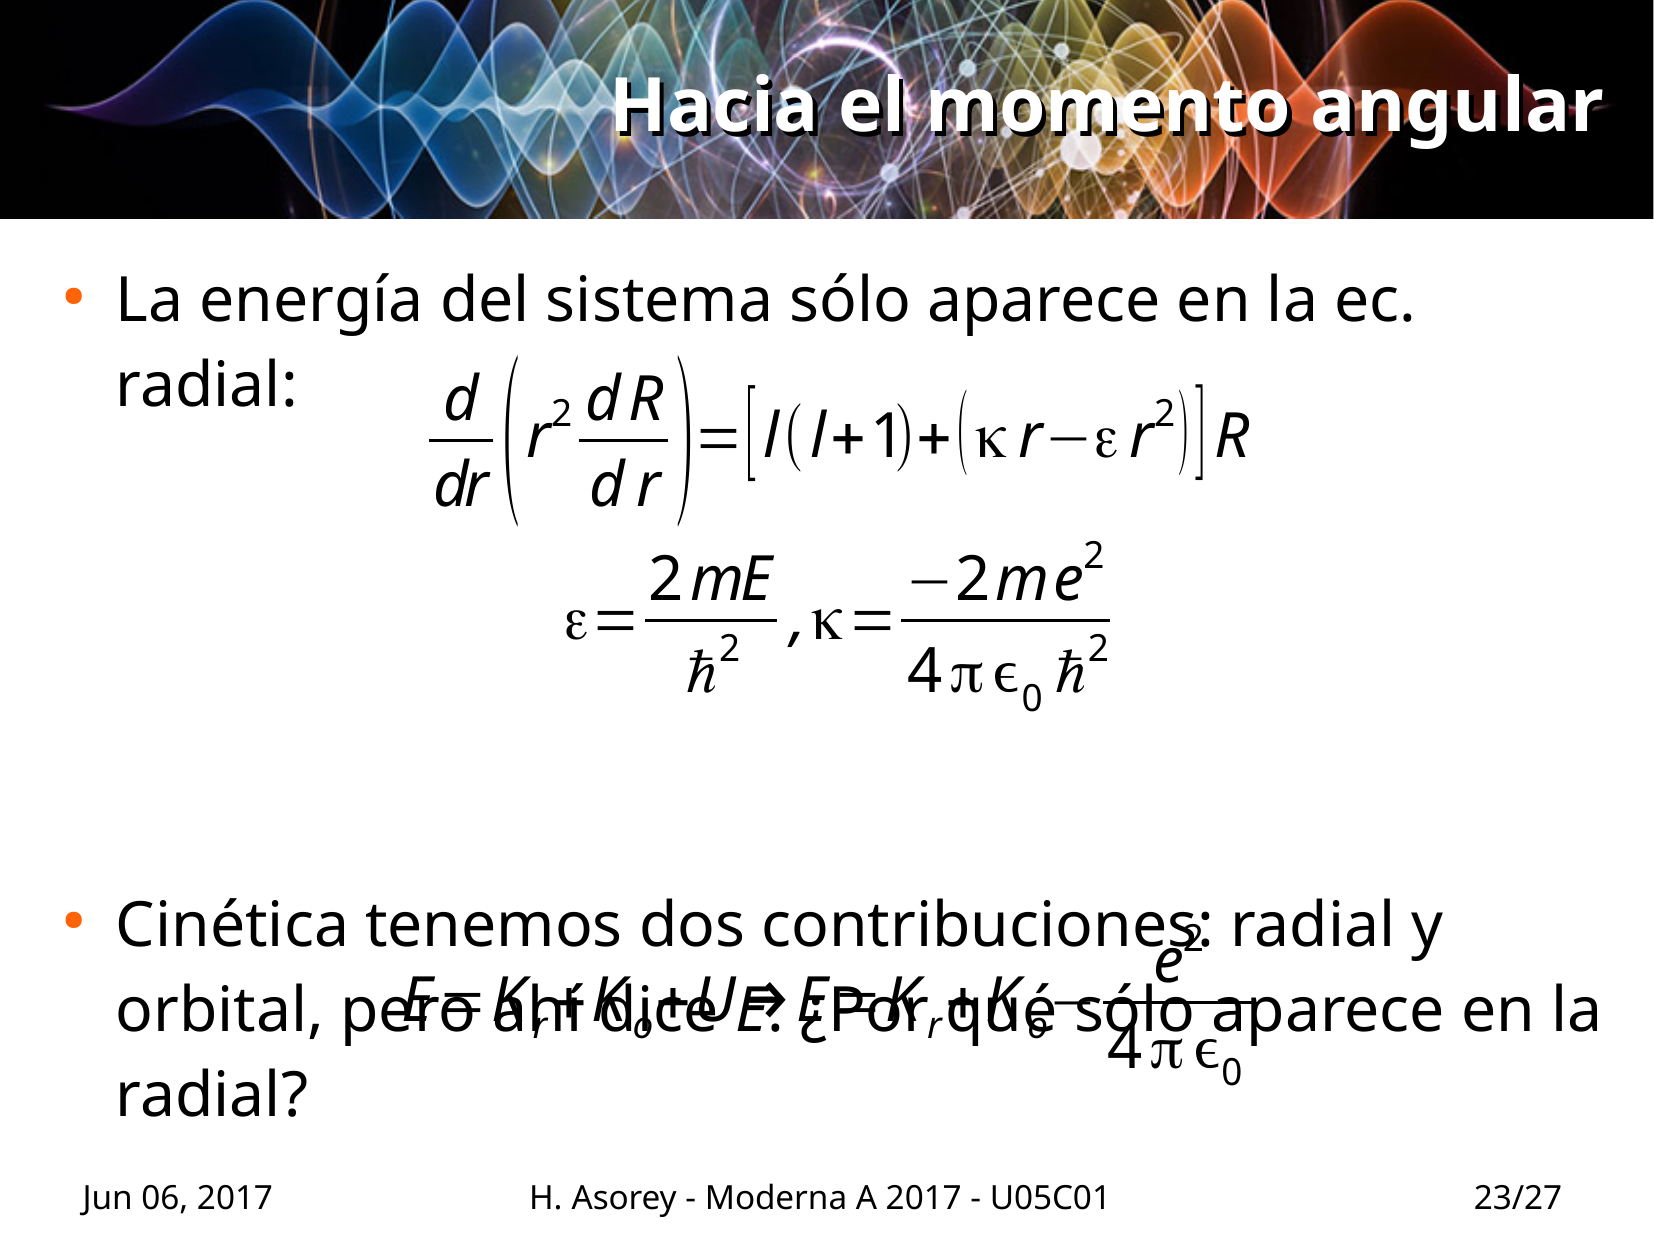

# Hacia el momento angular
La energía del sistema sólo aparece en la ec. radial:
Cinética tenemos dos contribuciones: radial y orbital, pero ahí dice E. ¿Por qué sólo aparece en la radial?
Jun 06, 2017
H. Asorey - Moderna A 2017 - U05C01
23